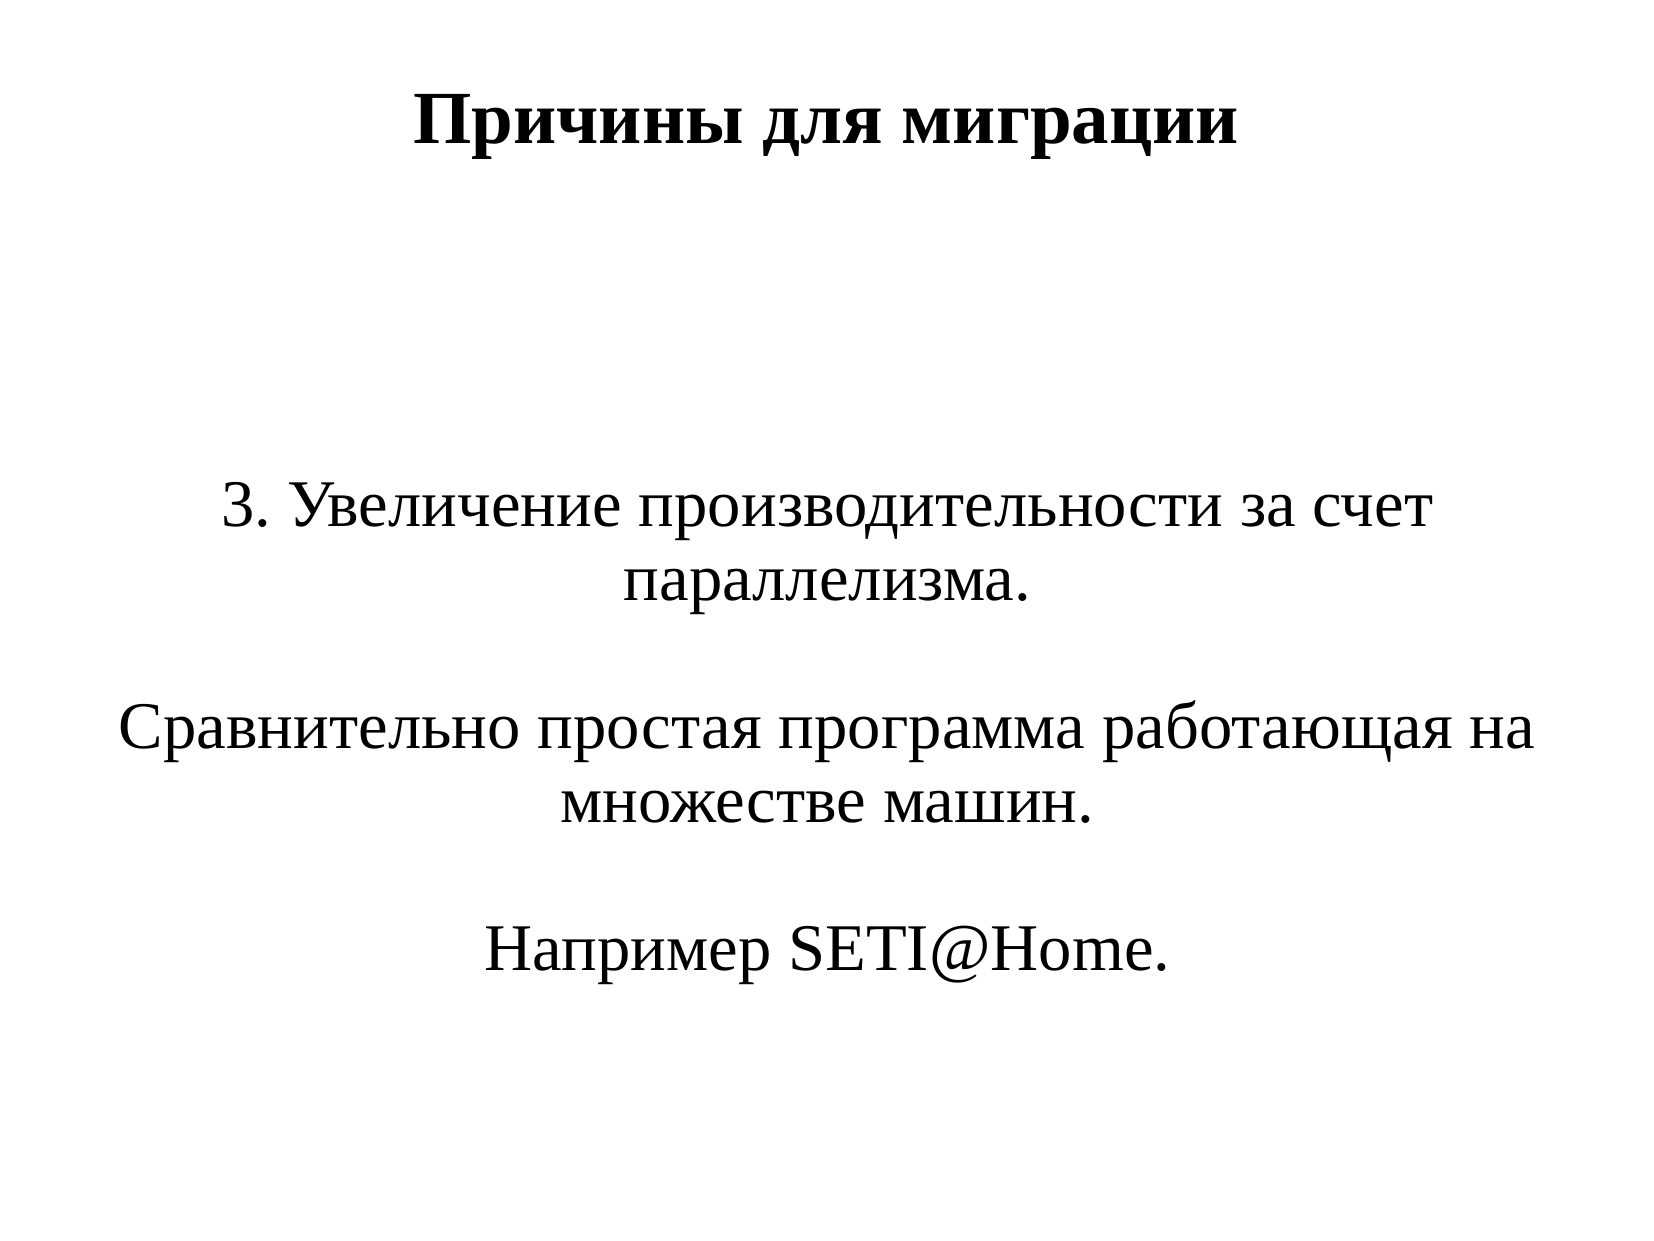

# Причины для миграции
3. Увеличение производительности за счет параллелизма.
Сравнительно простая программа работающая на множестве машин.
Например SETI@Home.